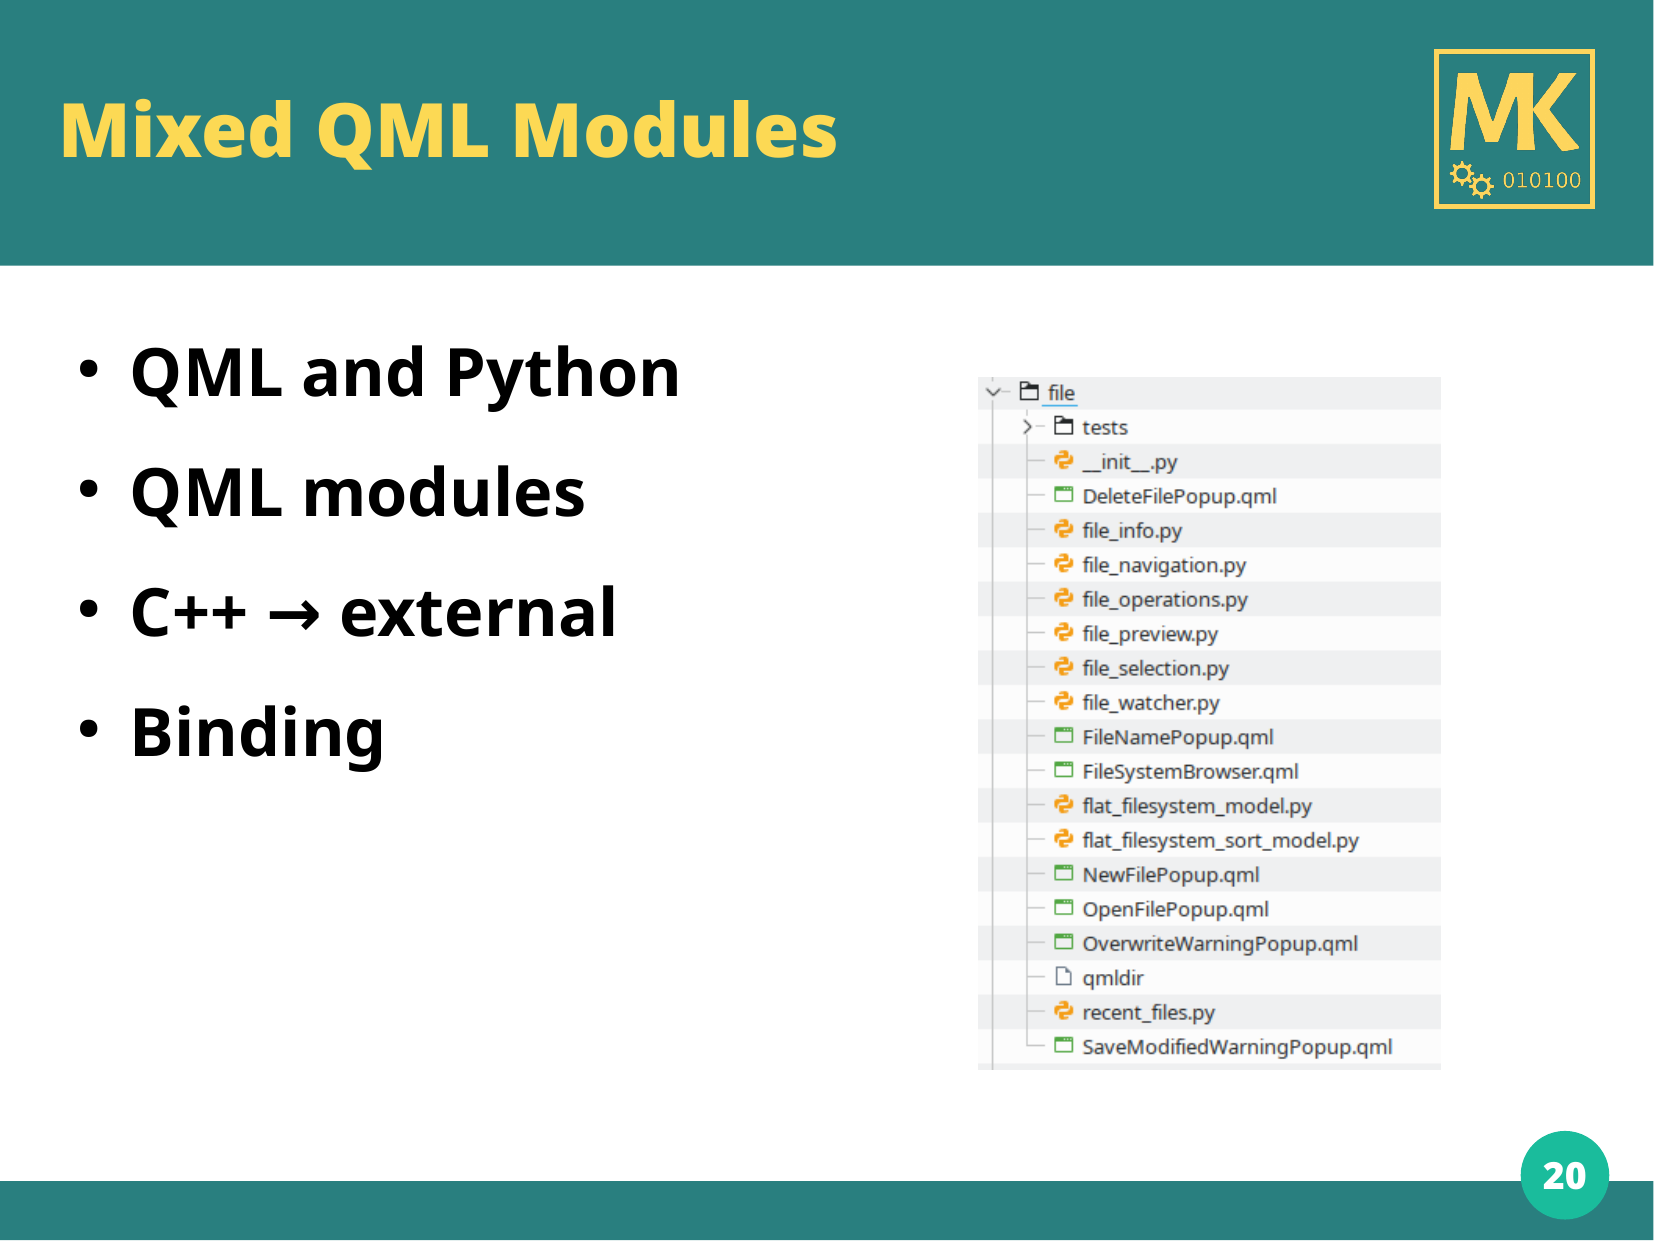

# Mixed QML Modules
QML and Python
QML modules
C++ → external
Binding
20